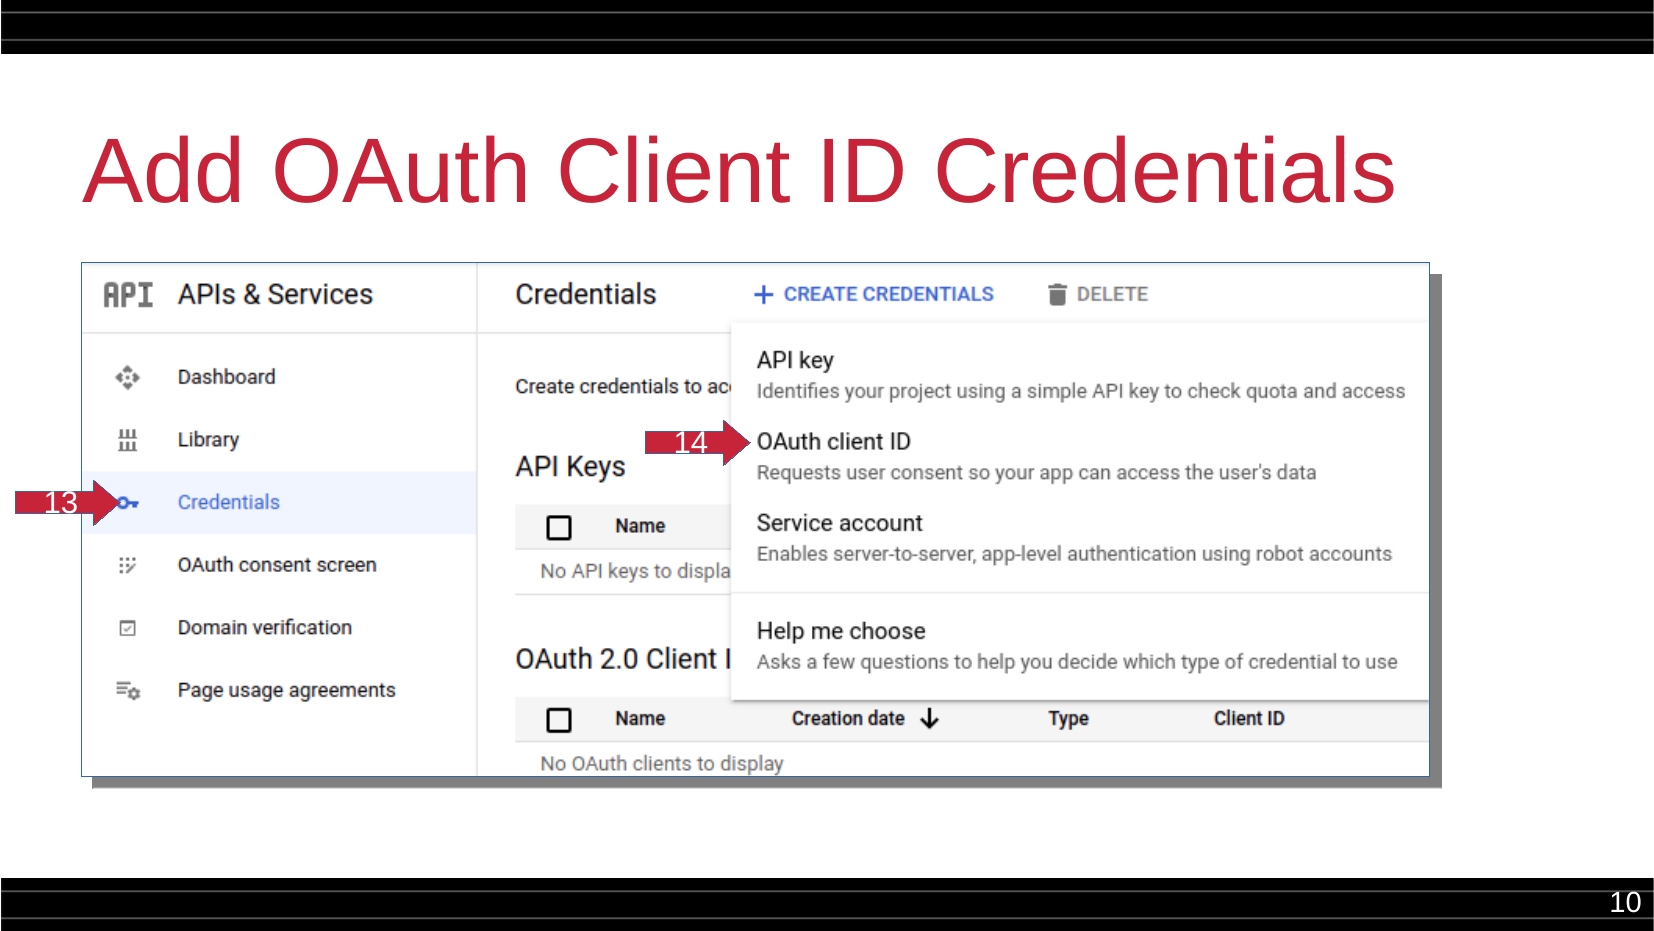

# Add OAuth Client ID Credentials
14
13